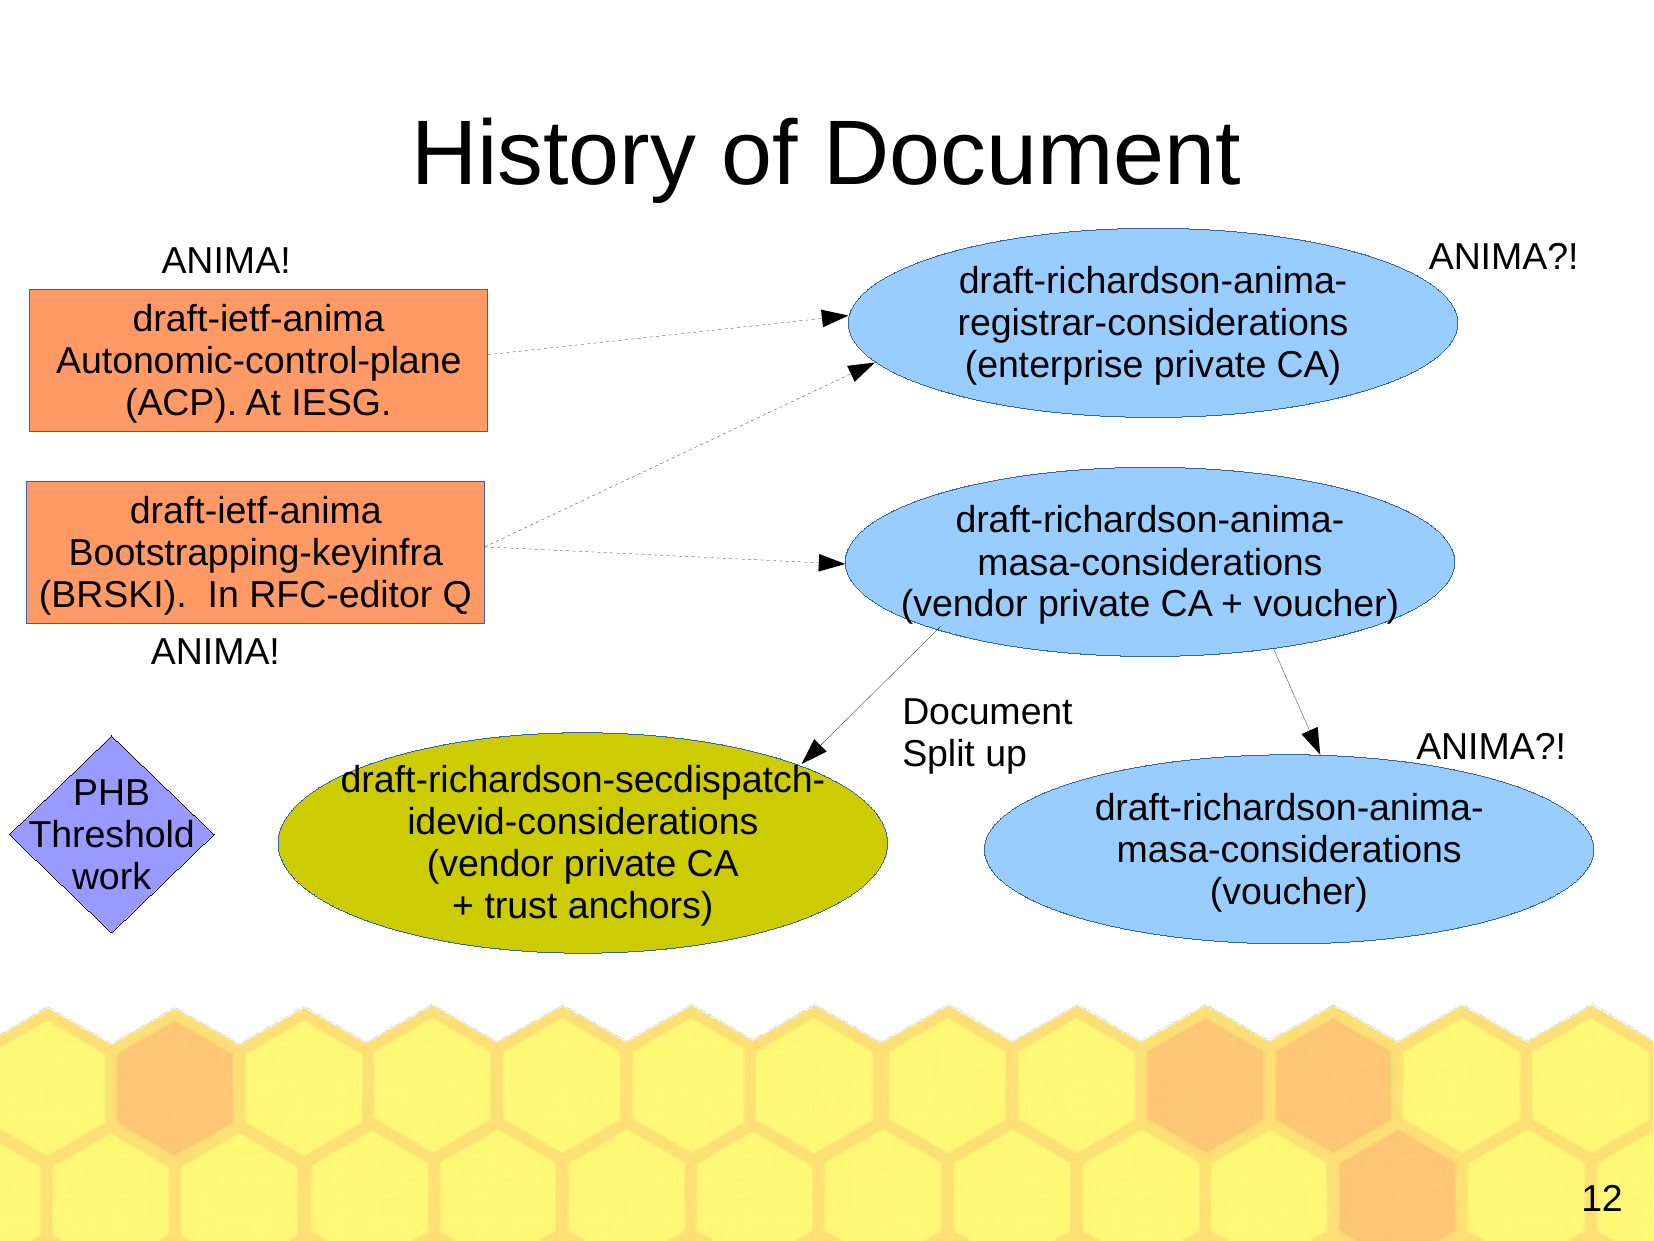

# History of Document
draft-richardson-anima-
registrar-considerations
(enterprise private CA)
ANIMA?!
ANIMA!
draft-ietf-anima
Autonomic-control-plane
(ACP). At IESG.
draft-richardson-anima-
masa-considerations
(vendor private CA + voucher)
draft-ietf-anima
Bootstrapping-keyinfra
(BRSKI). In RFC-editor Q
ANIMA!
Document
Split up
ANIMA?!
draft-richardson-secdispatch-
idevid-considerations
(vendor private CA
+ trust anchors)
PHB
Threshold
work
draft-richardson-anima-
masa-considerations
(voucher)